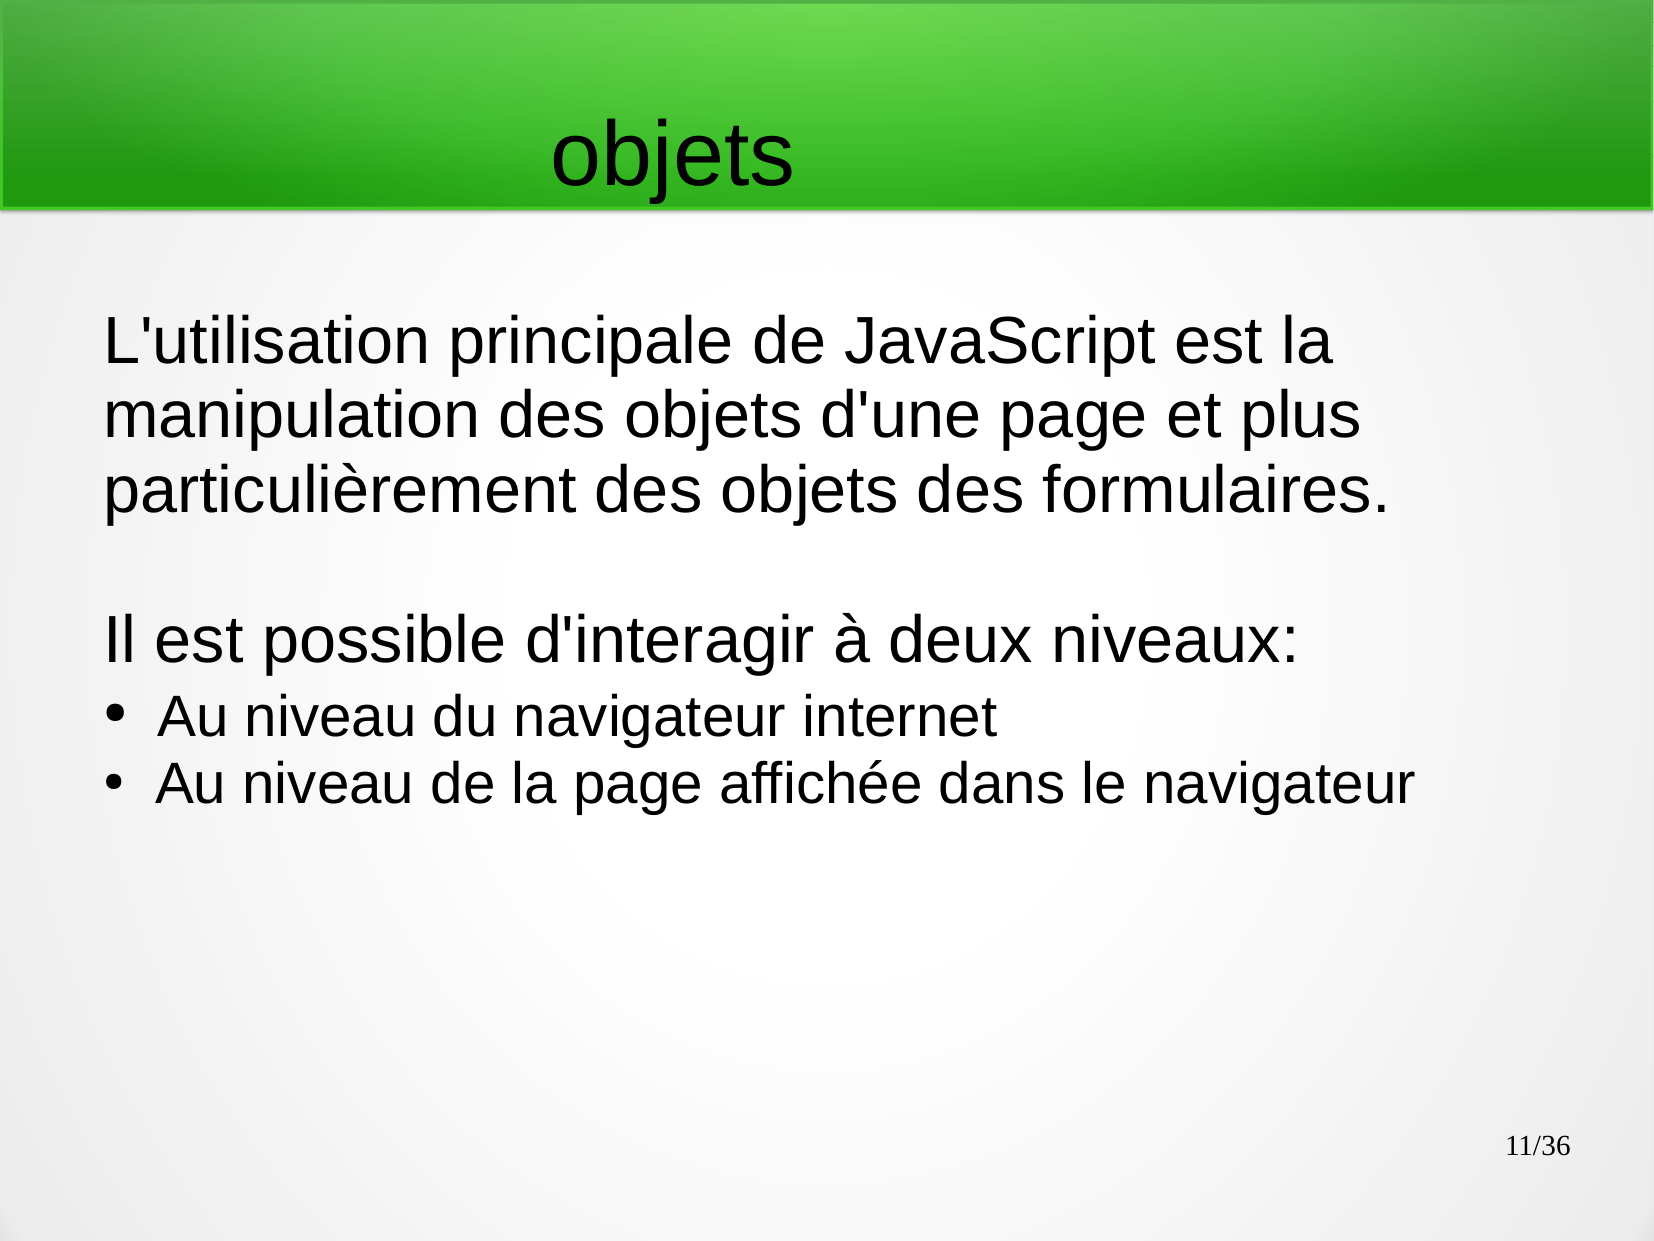

# objets
L'utilisation principale de JavaScript est la manipulation des objets d'une page et plus particulièrement des objets des formulaires.
Il est possible d'interagir à deux niveaux:
 Au niveau du navigateur internet
 Au niveau de la page affichée dans le navigateur
11